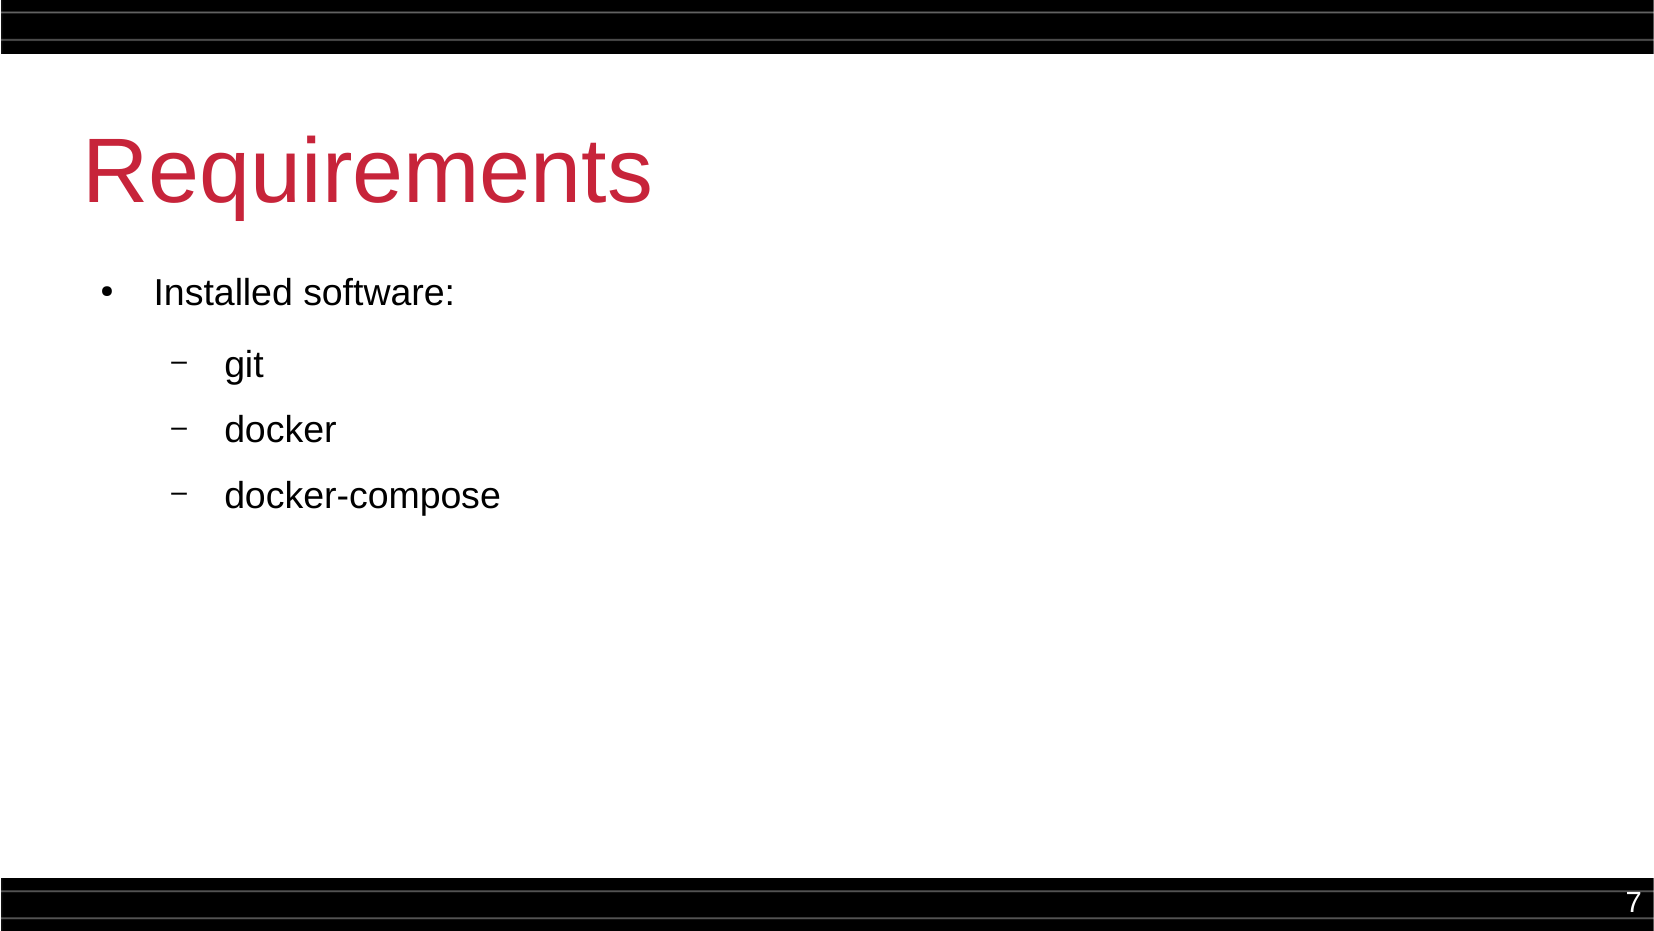

# Requirements
Installed software:
git
docker
docker-compose